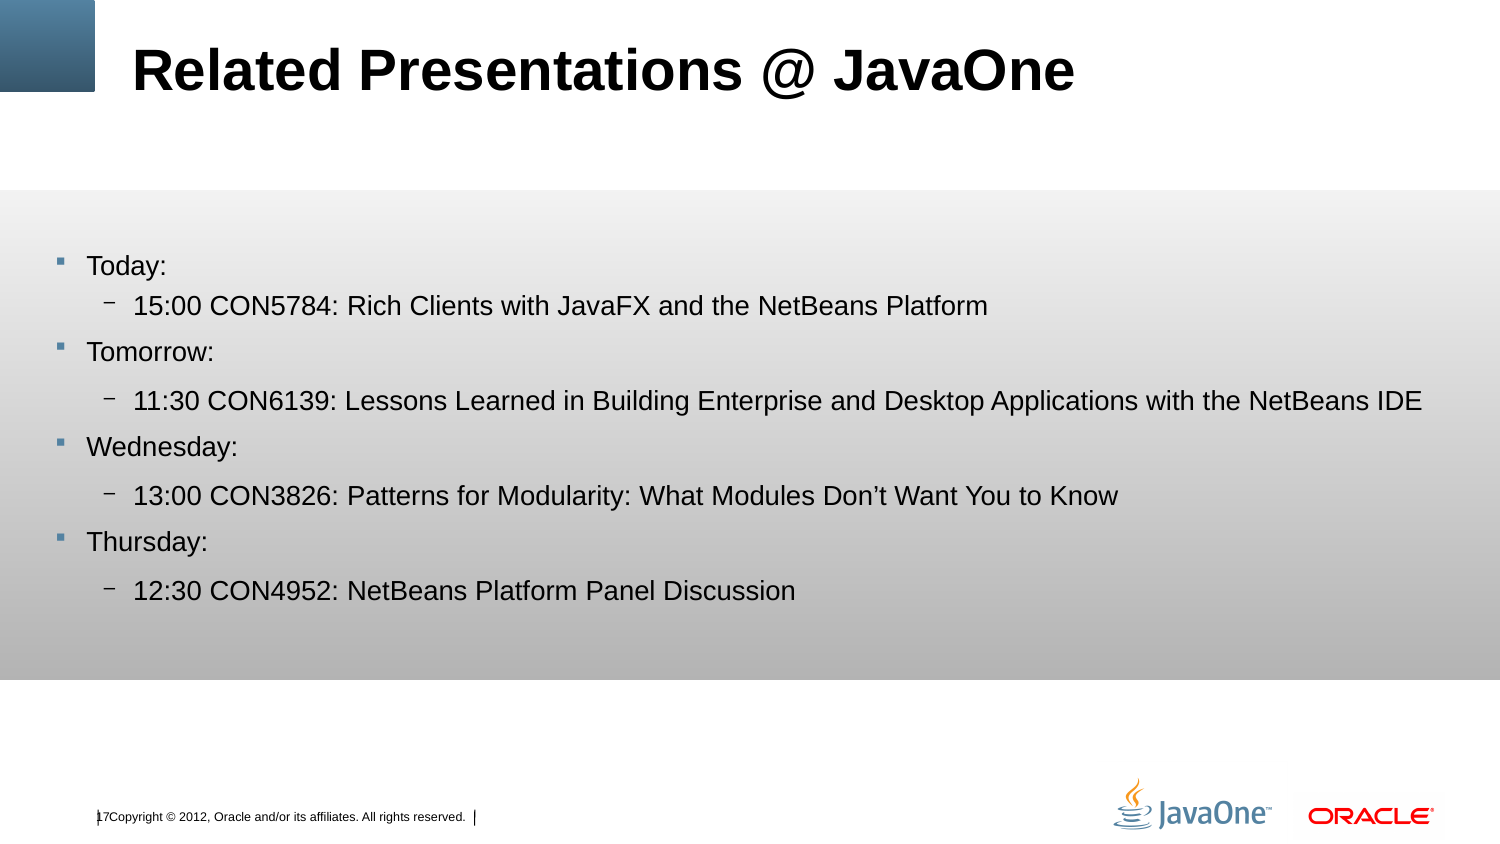

# Related Presentations @ JavaOne
Today:
15:00 CON5784: Rich Clients with JavaFX and the NetBeans Platform
Tomorrow:
11:30 CON6139: Lessons Learned in Building Enterprise and Desktop Applications with the NetBeans IDE
Wednesday:
13:00 CON3826: Patterns for Modularity: What Modules Don’t Want You to Know
Thursday:
12:30 CON4952: NetBeans Platform Panel Discussion